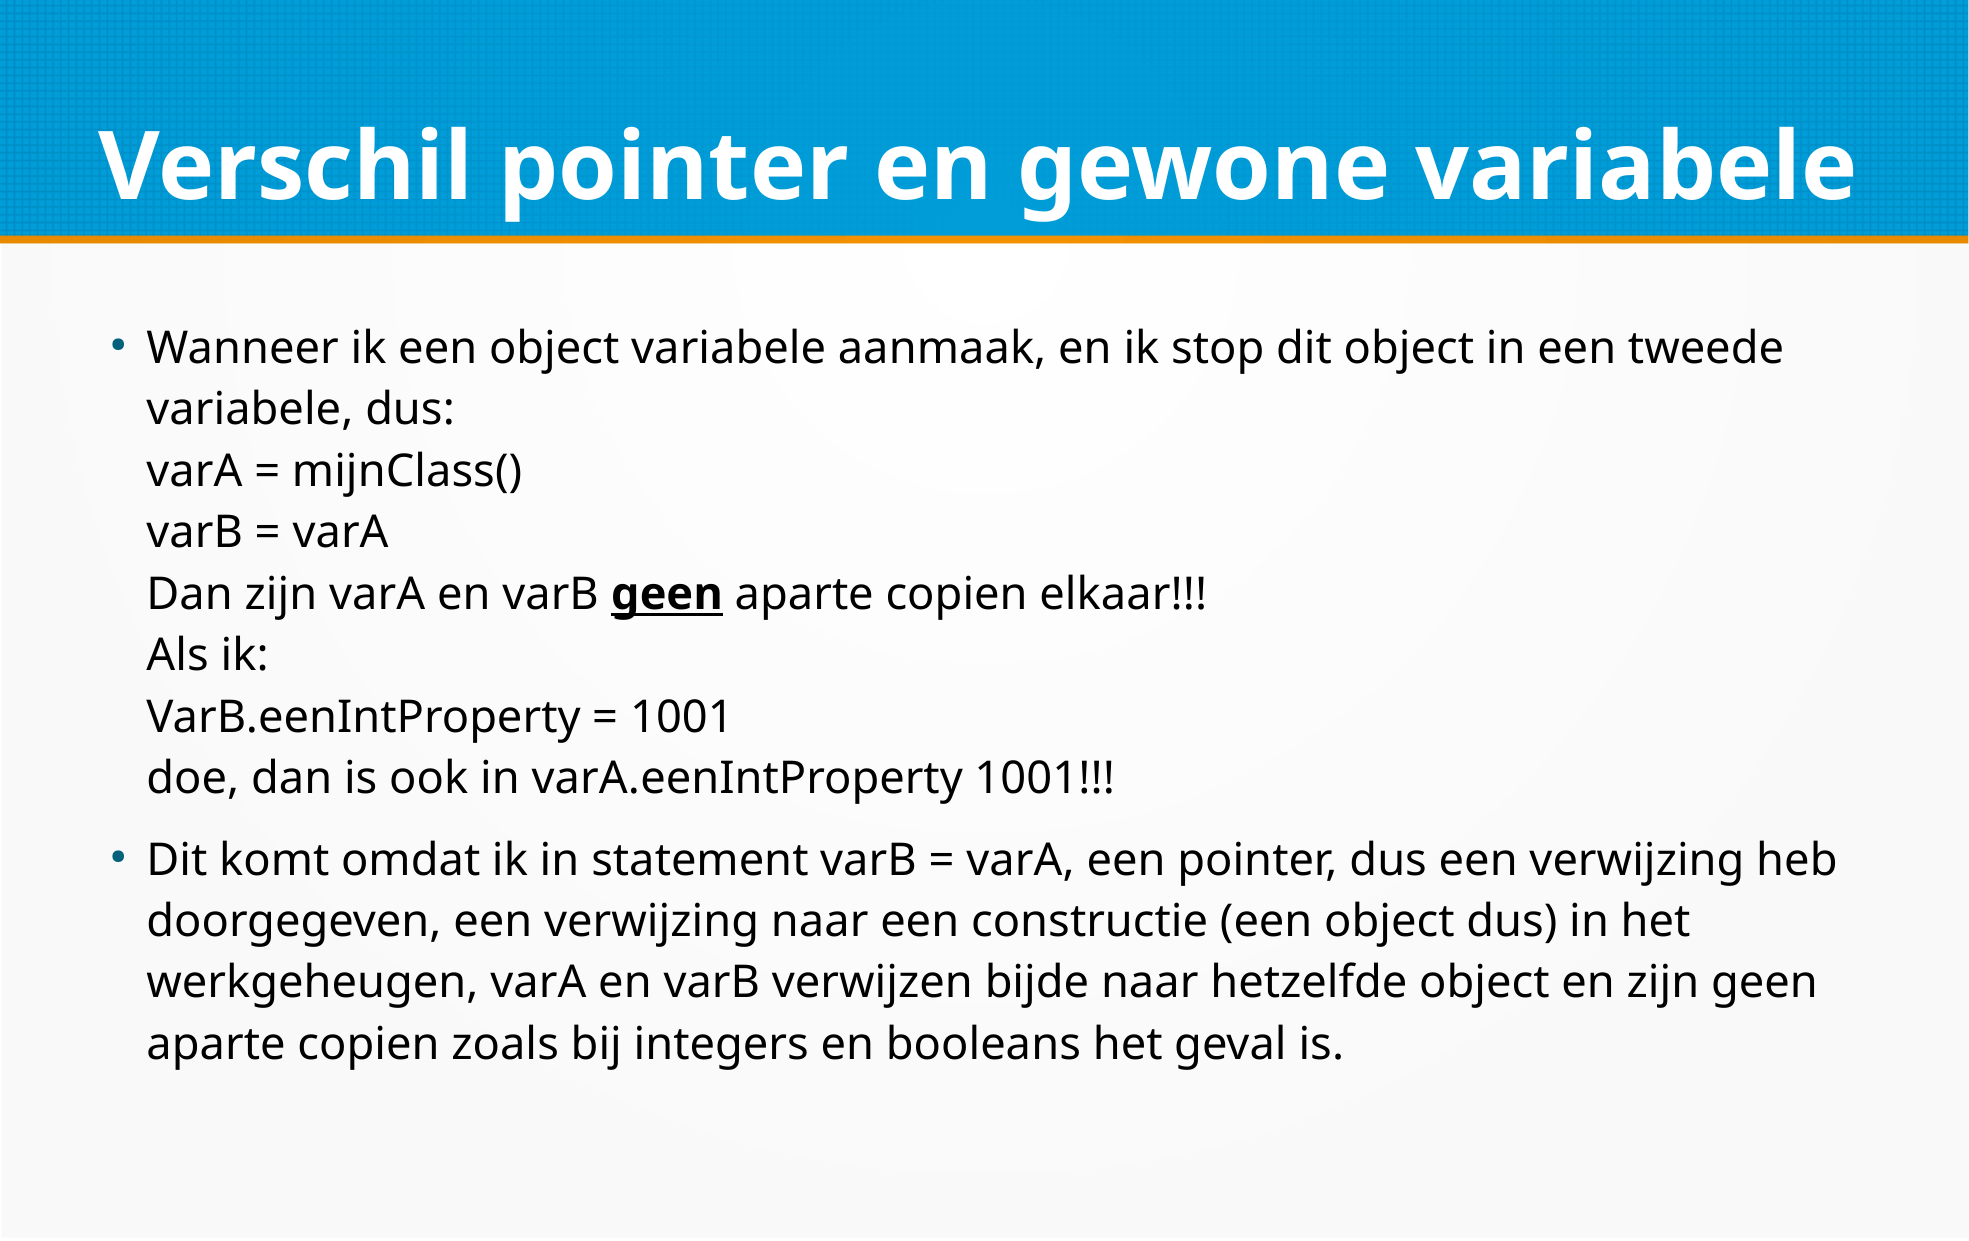

# Verschil pointer en gewone variabele
Wanneer ik een object variabele aanmaak, en ik stop dit object in een tweede variabele, dus:
varA = mijnClass()
varB = varA
Dan zijn varA en varB geen aparte copien elkaar!!!
Als ik:
VarB.eenIntProperty = 1001
doe, dan is ook in varA.eenIntProperty 1001!!!
Dit komt omdat ik in statement varB = varA, een pointer, dus een verwijzing heb doorgegeven, een verwijzing naar een constructie (een object dus) in het werkgeheugen, varA en varB verwijzen bijde naar hetzelfde object en zijn geen aparte copien zoals bij integers en booleans het geval is.